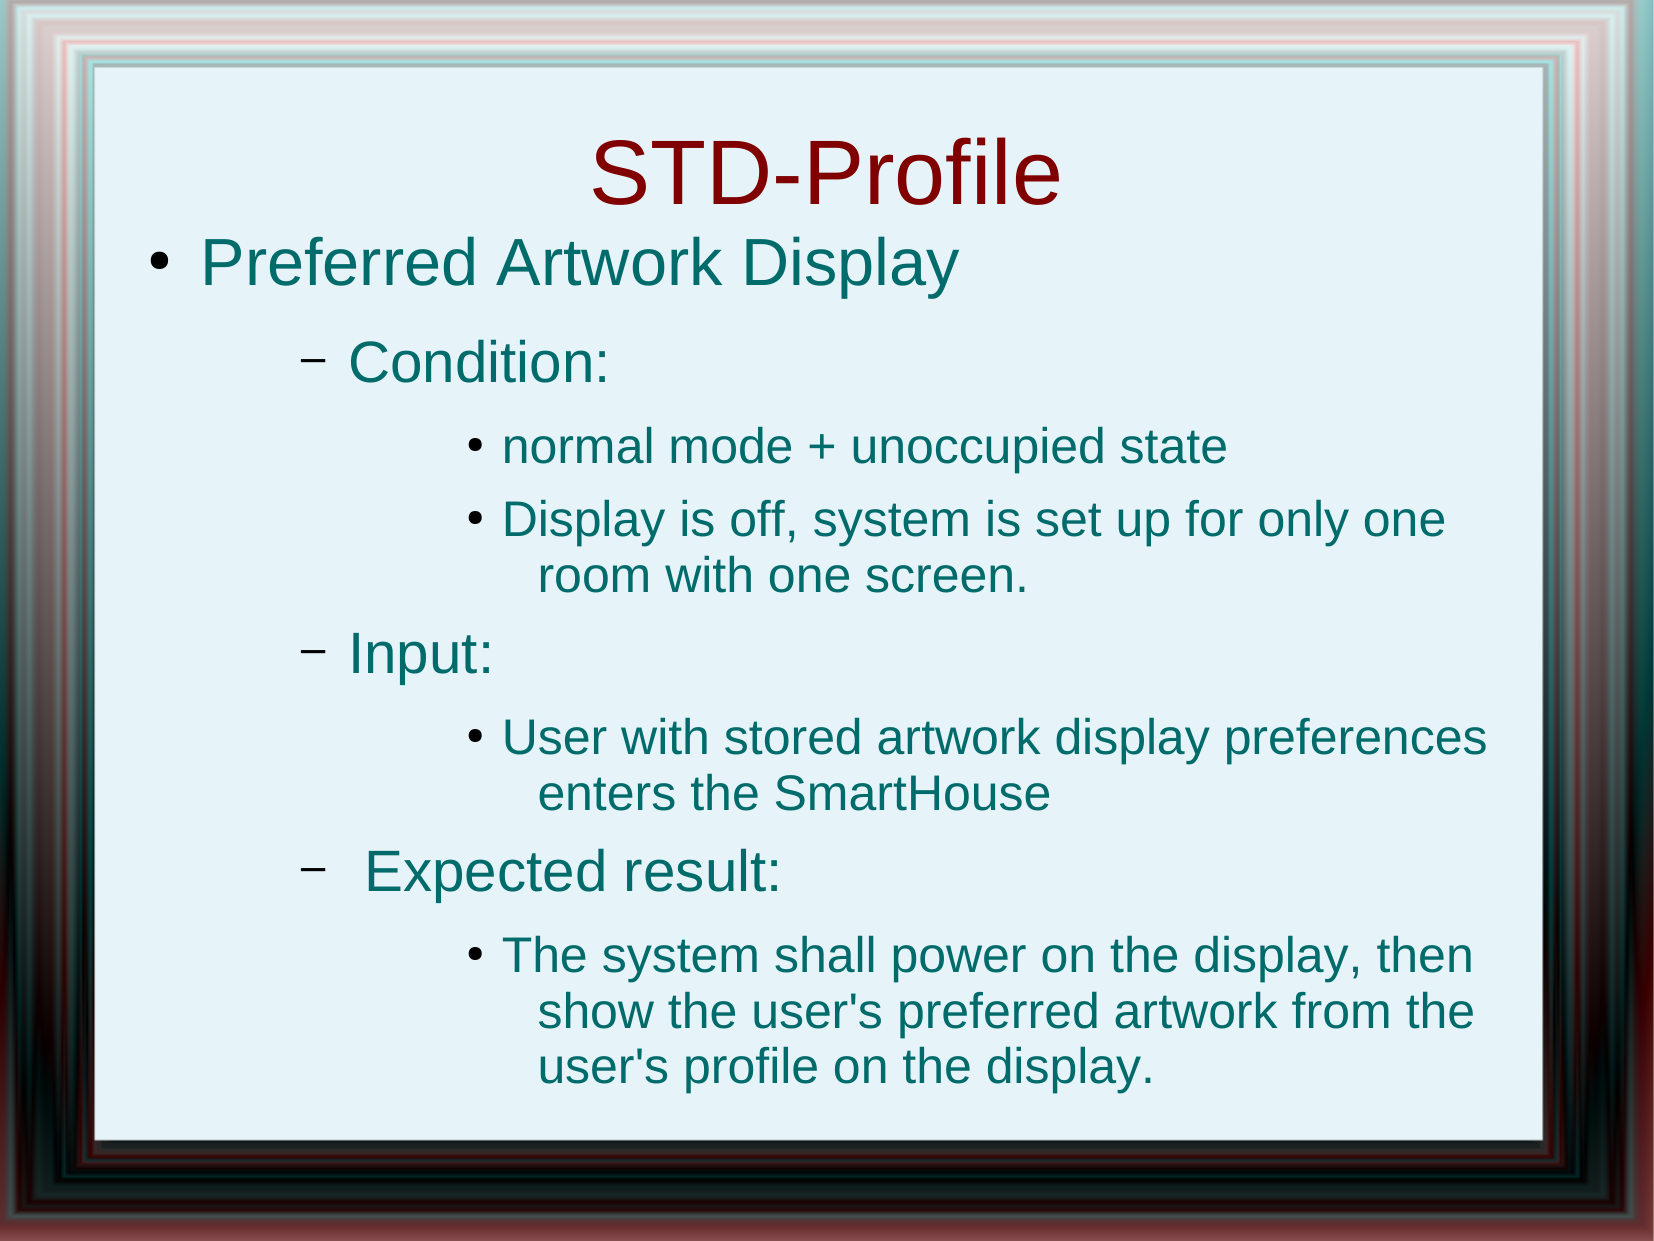

# STD-Profile
Preferred Artwork Display
Condition:
normal mode + unoccupied state
Display is off, system is set up for only one room with one screen.
Input:
User with stored artwork display preferences enters the SmartHouse
 Expected result:
The system shall power on the display, then show the user's preferred artwork from the user's profile on the display.